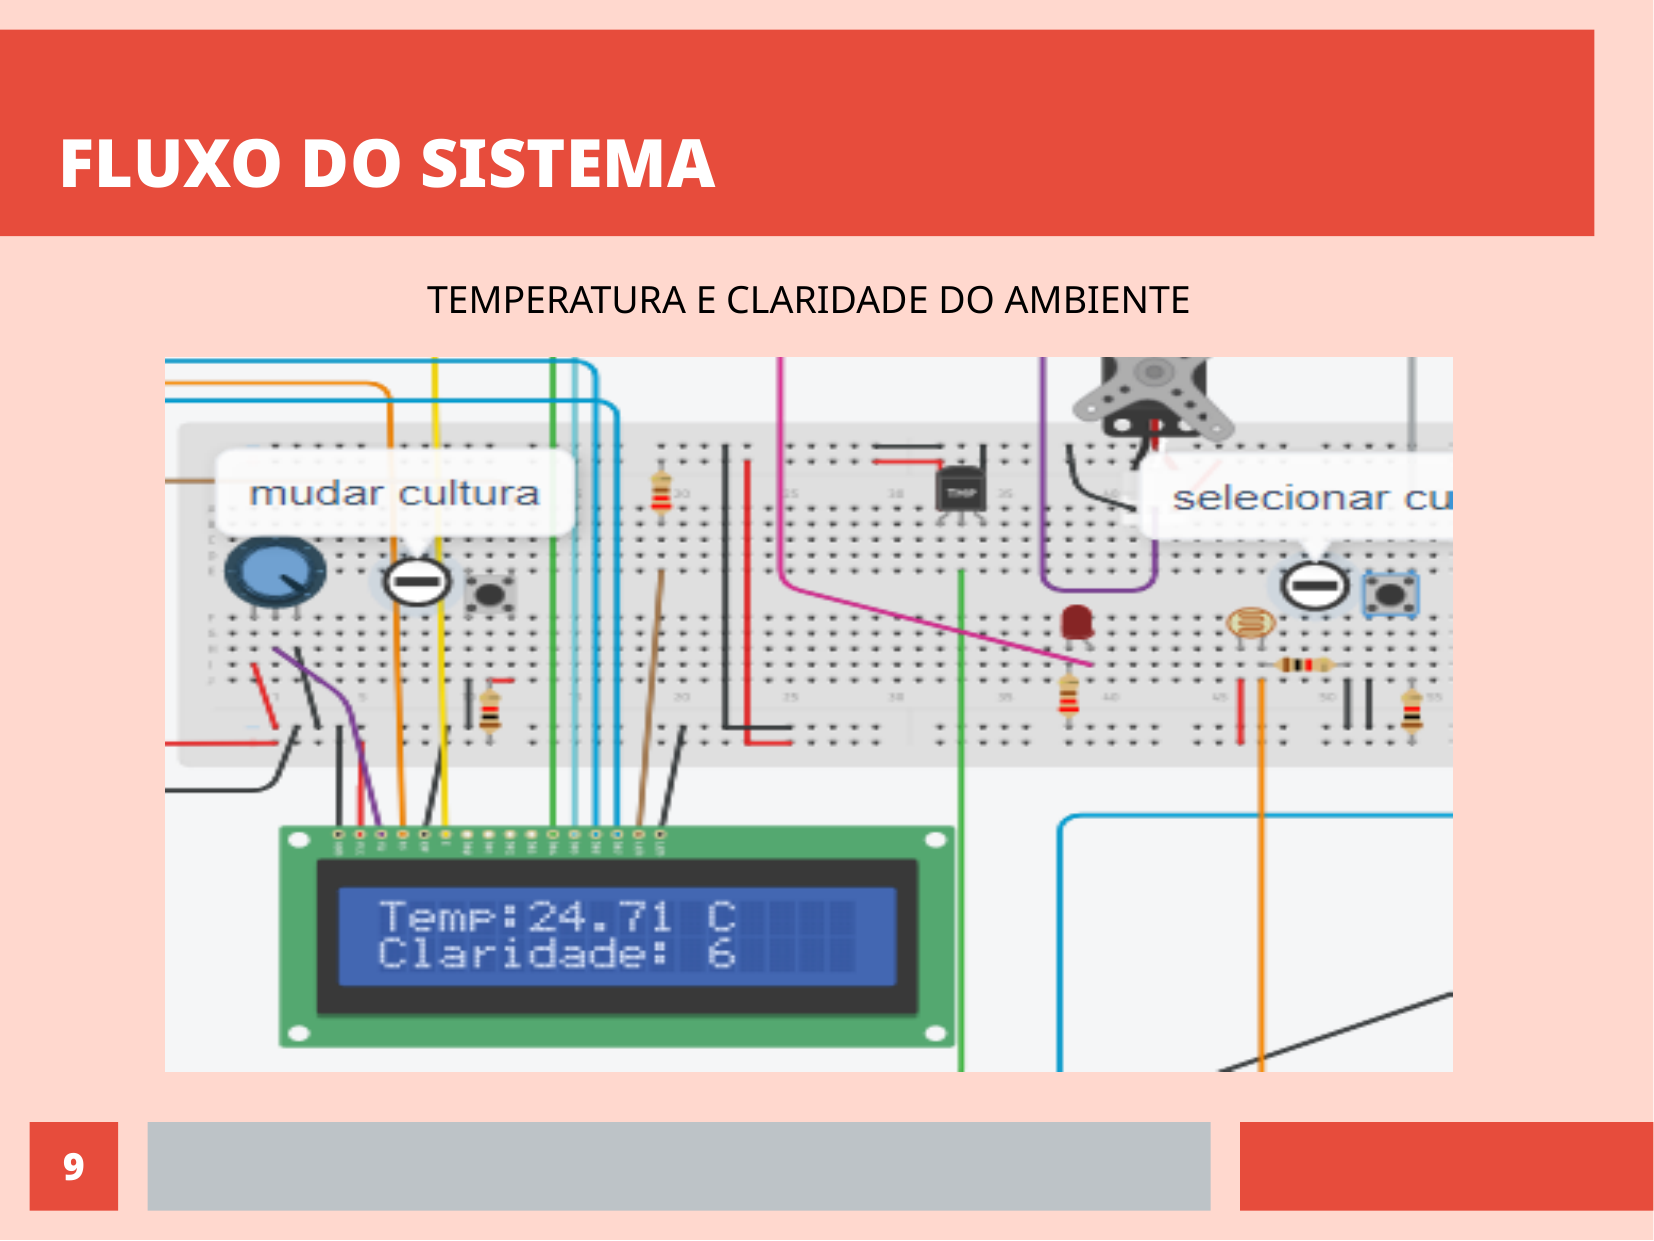

# FLUXO DO SISTEMA
TEMPERATURA E CLARIDADE DO AMBIENTE
9